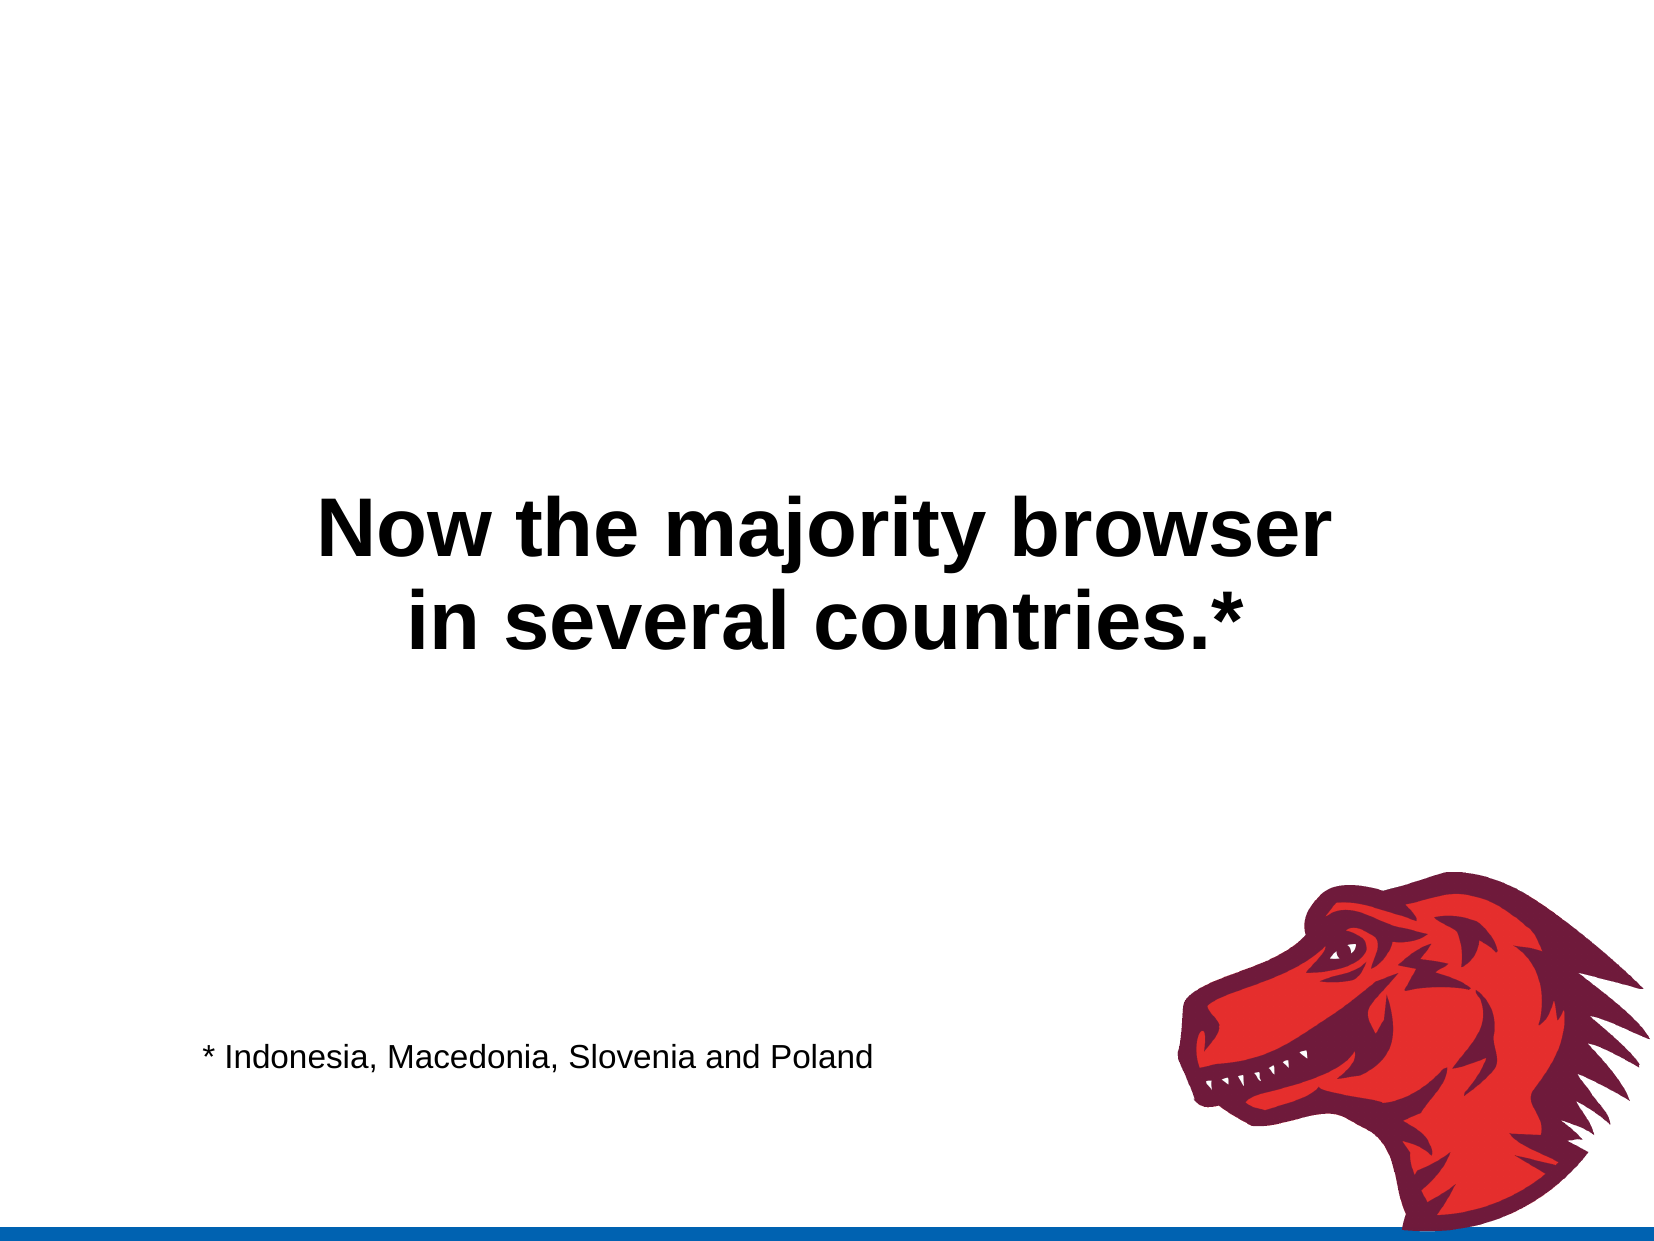

Now the majority browser
in several countries.*
* Indonesia, Macedonia, Slovenia and Poland